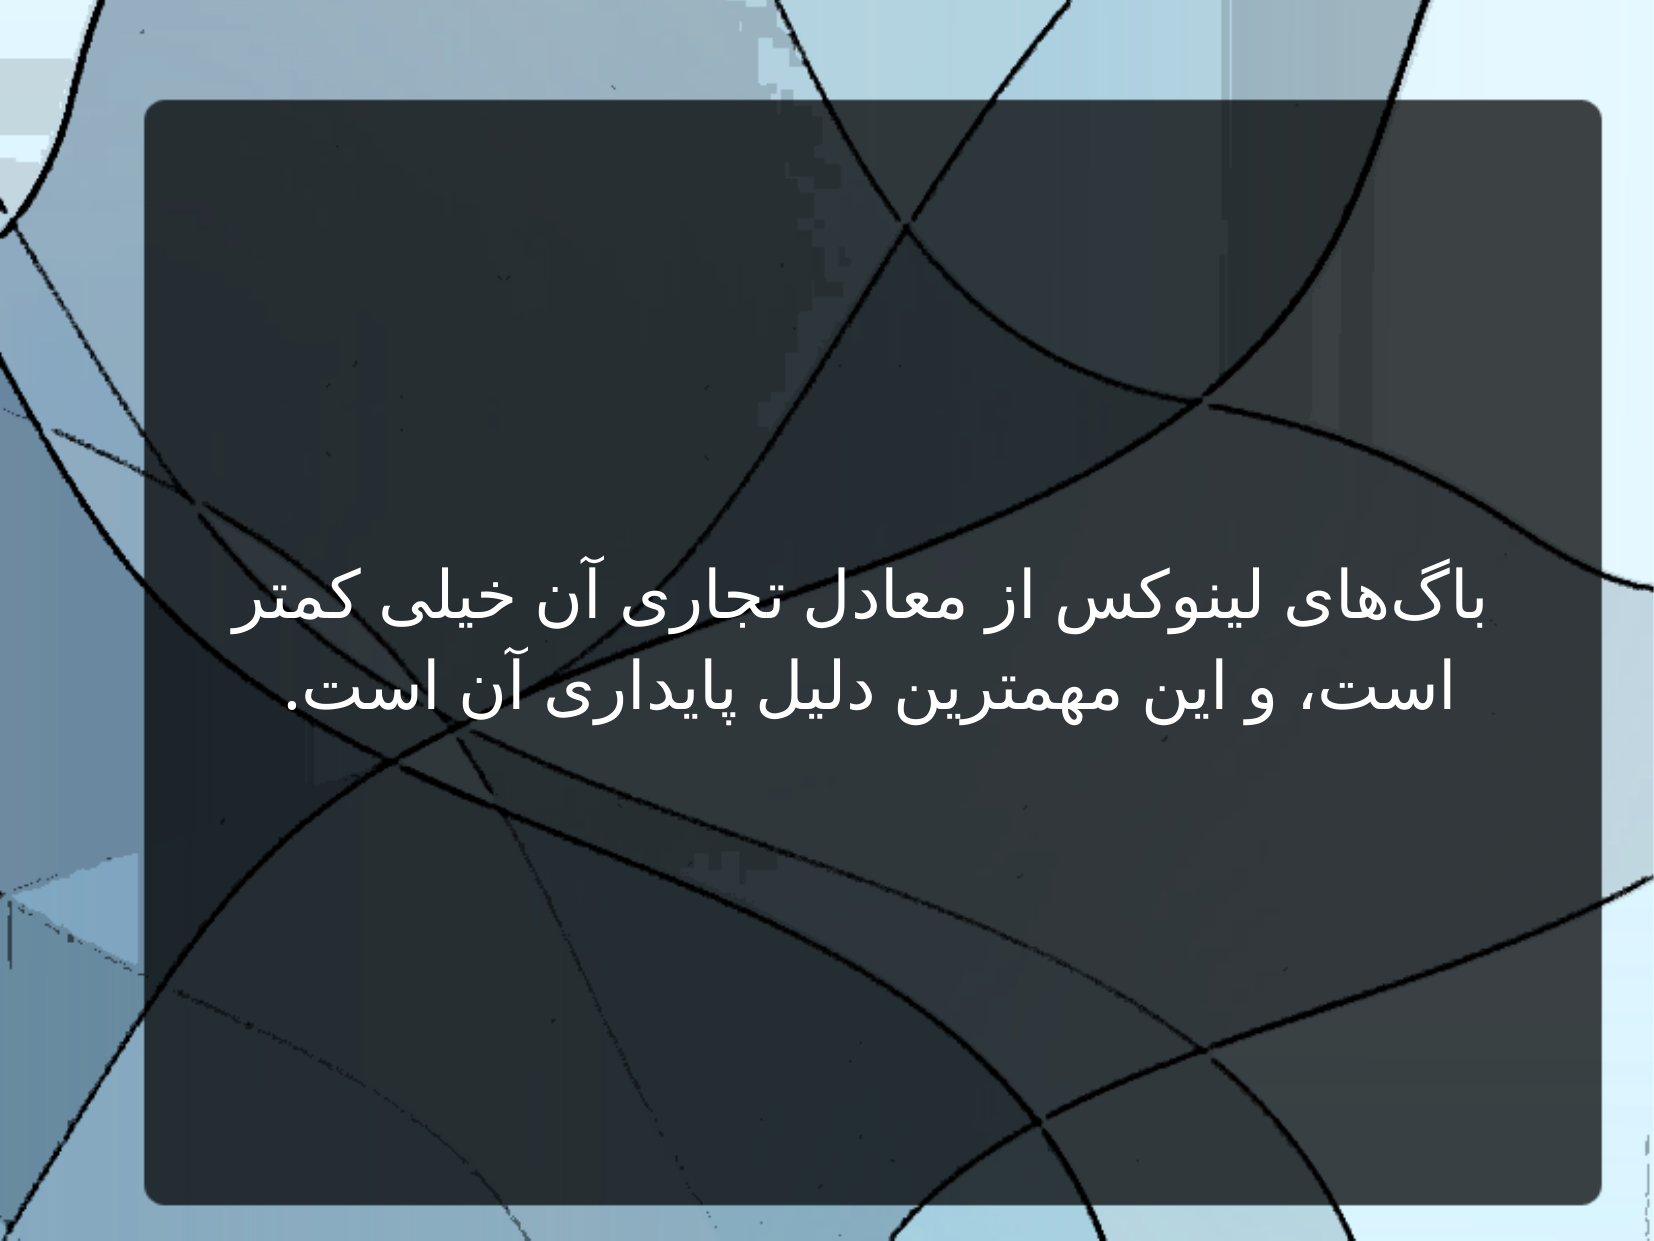

# باگ‌های لینوکس از معادل تجاری آن خیلی کمتر است، و این مهمترین دلیل پایداری آن است.